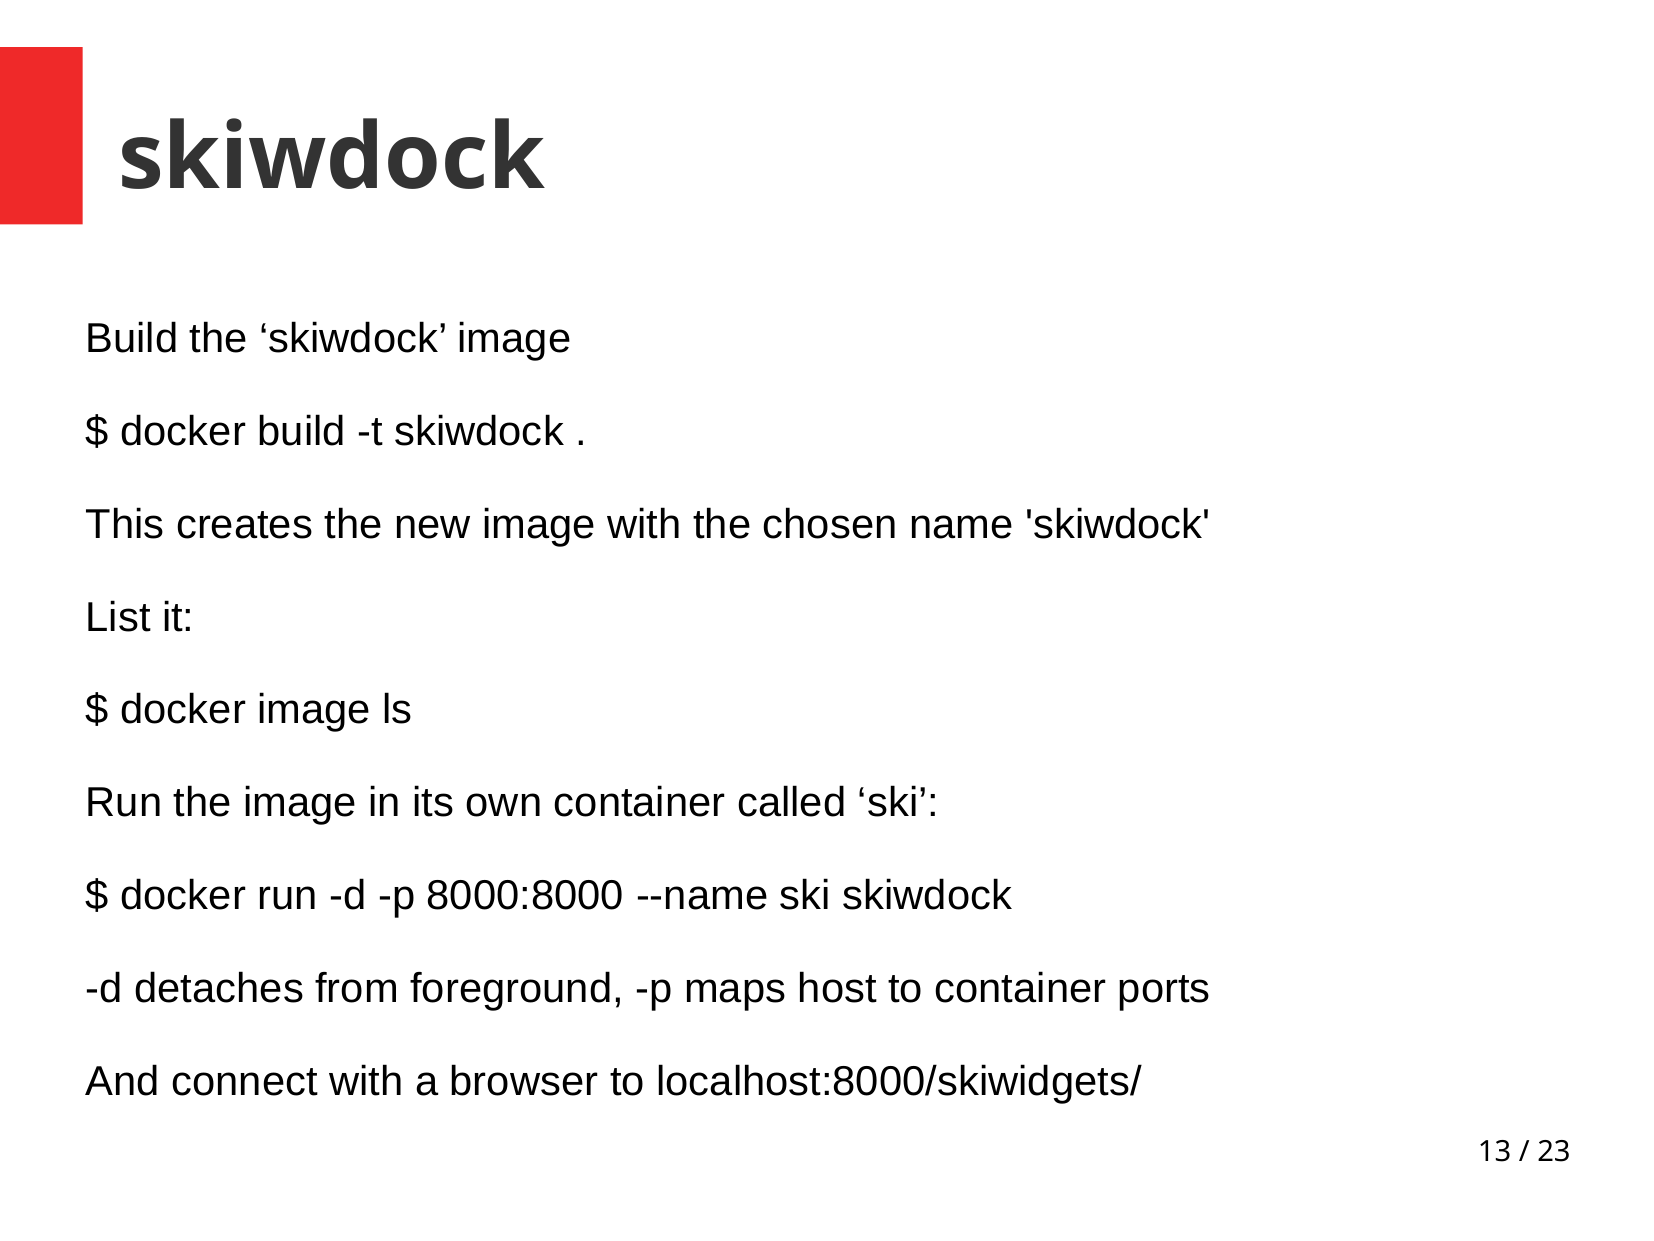

# skiwdock
Build the ‘skiwdock’ image
$ docker build -t skiwdock .
This creates the new image with the chosen name 'skiwdock'
List it:
$ docker image ls
Run the image in its own container called ‘ski’:
$ docker run -d -p 8000:8000 --name ski skiwdock
-d detaches from foreground, -p maps host to container ports
And connect with a browser to localhost:8000/skiwidgets/
13